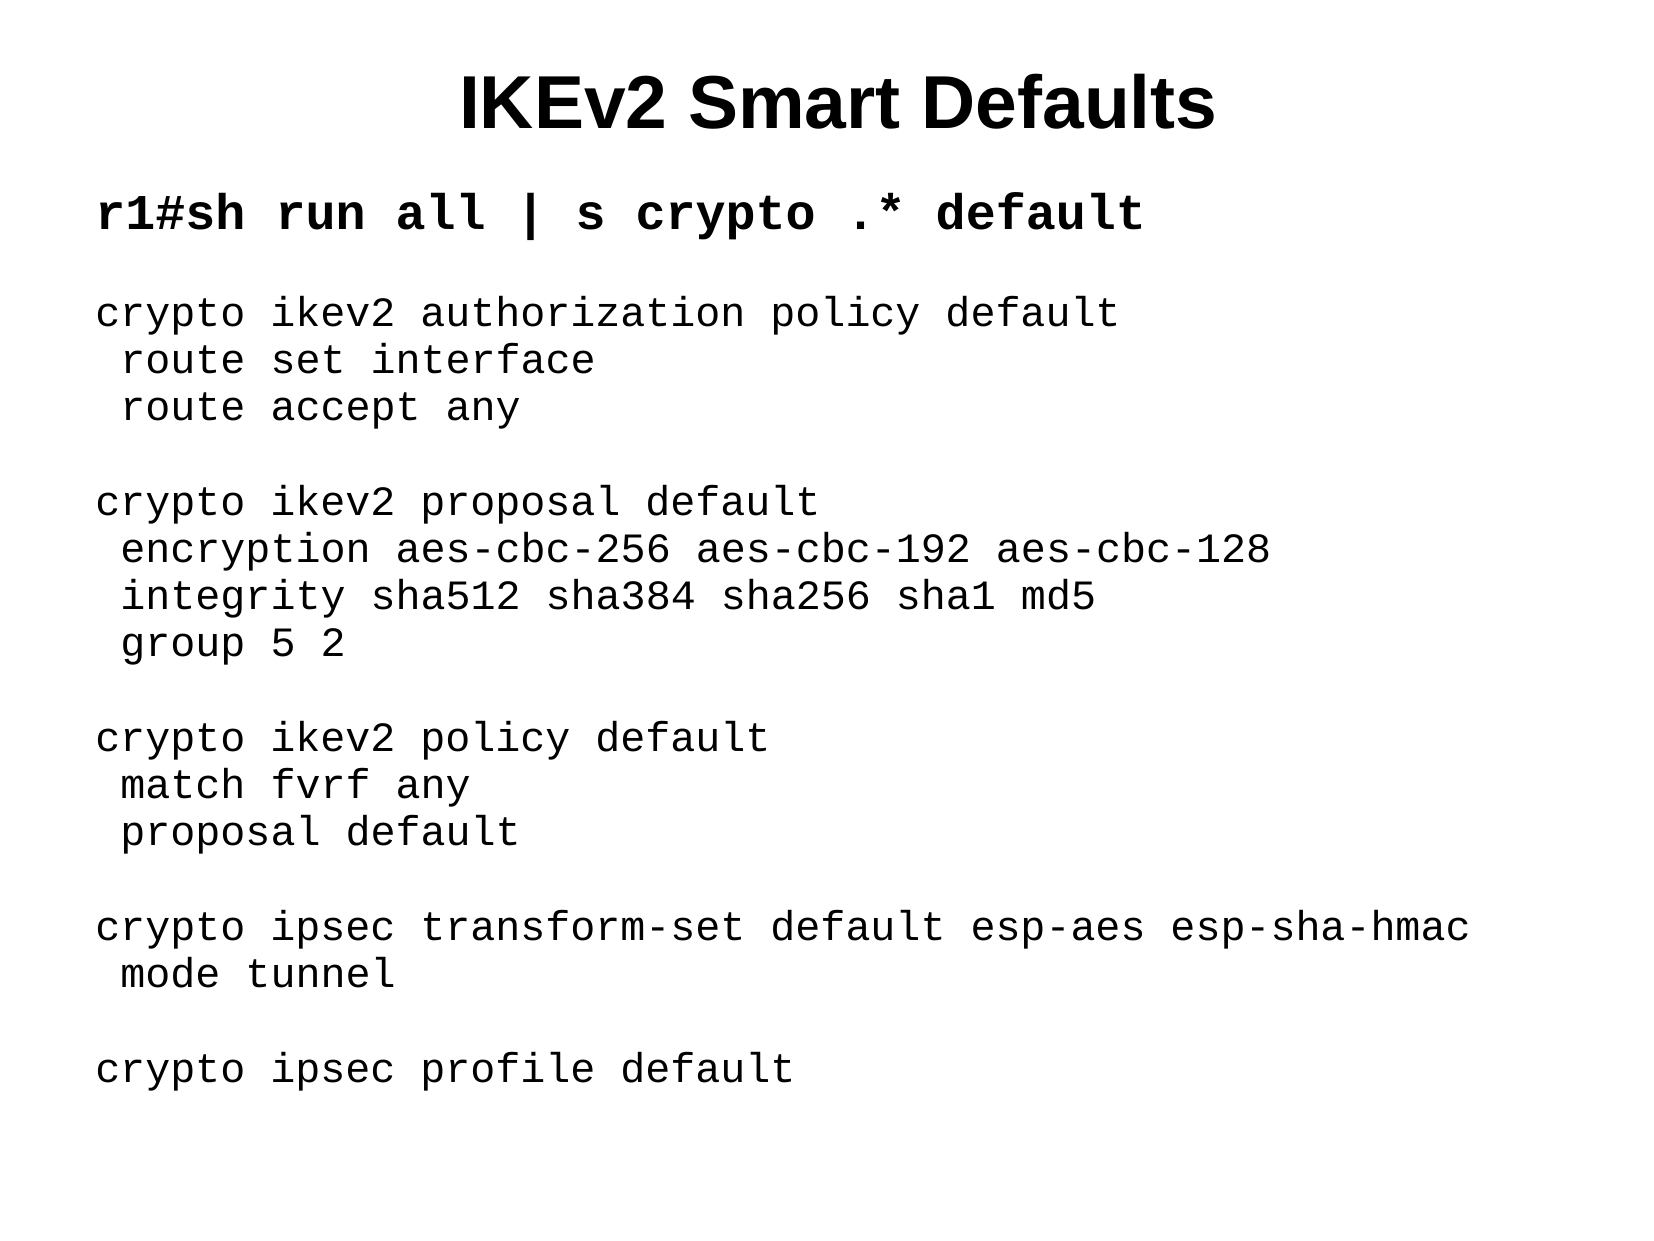

IKEv2 Smart Defaults
# r1#sh run all | s crypto .* default
crypto ikev2 authorization policy default
 route set interface
 route accept any
crypto ikev2 proposal default
 encryption aes-cbc-256 aes-cbc-192 aes-cbc-128
 integrity sha512 sha384 sha256 sha1 md5
 group 5 2
crypto ikev2 policy default
 match fvrf any
 proposal default
crypto ipsec transform-set default esp-aes esp-sha-hmac
 mode tunnel
crypto ipsec profile default